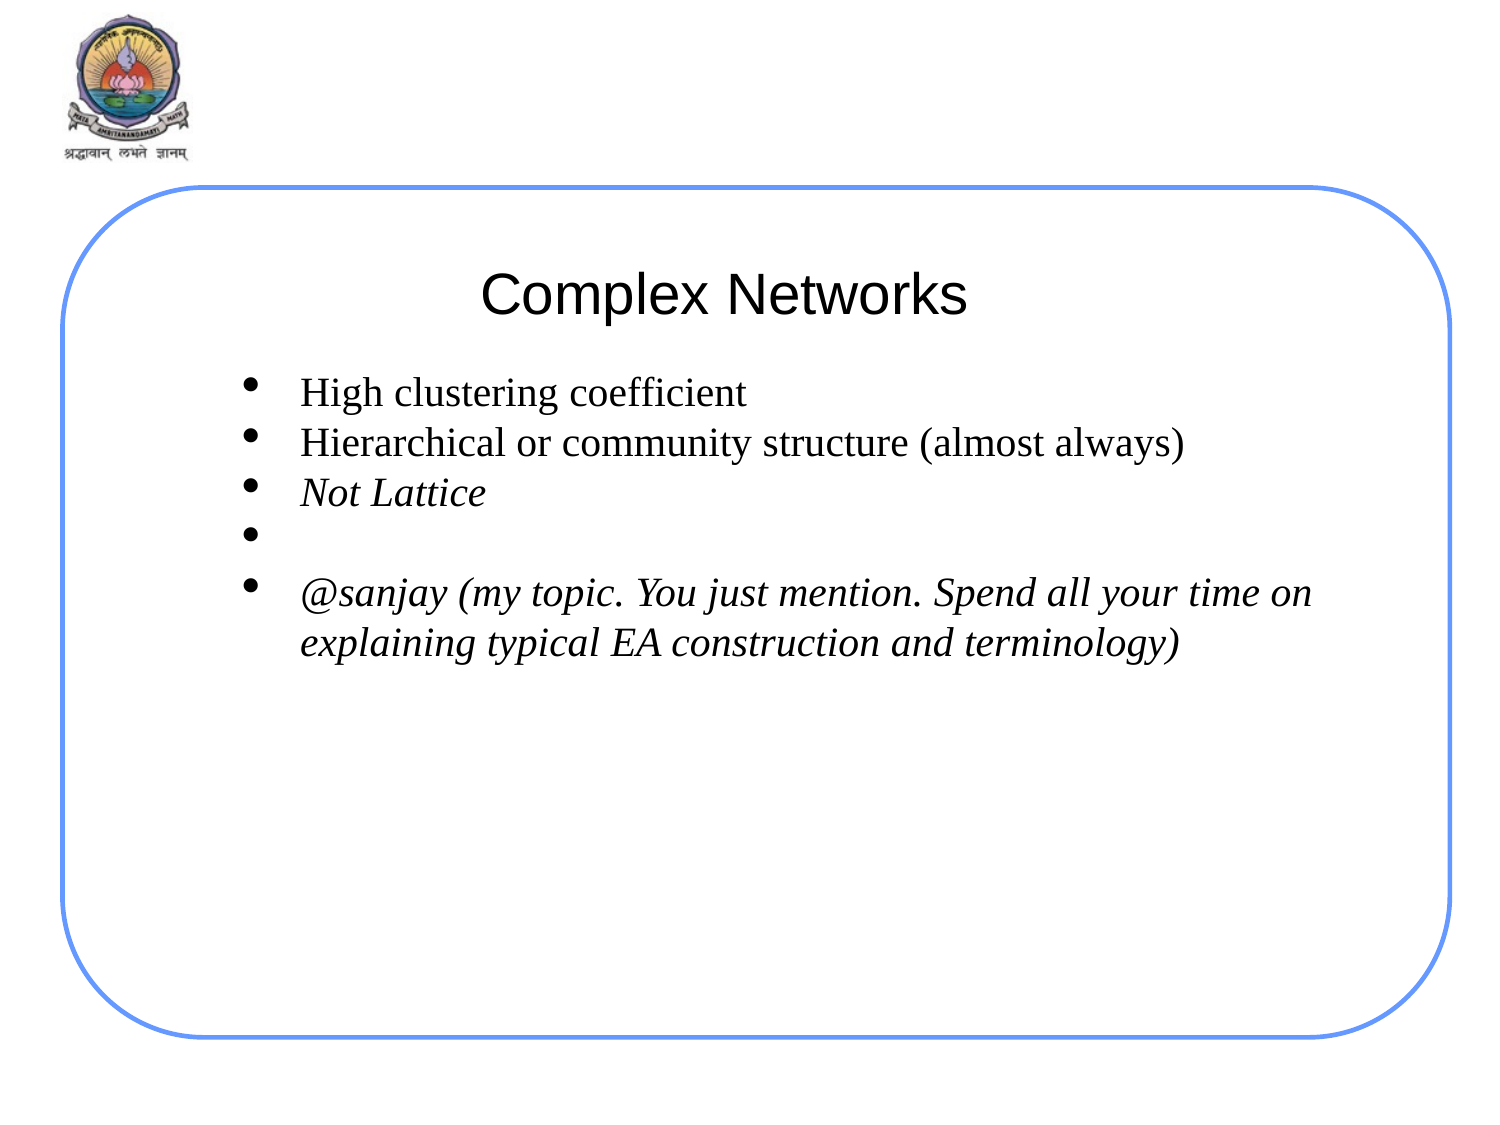

Complex Networks
High clustering coefficient
Hierarchical or community structure (almost always)
Not Lattice
@sanjay (my topic. You just mention. Spend all your time on explaining typical EA construction and terminology)